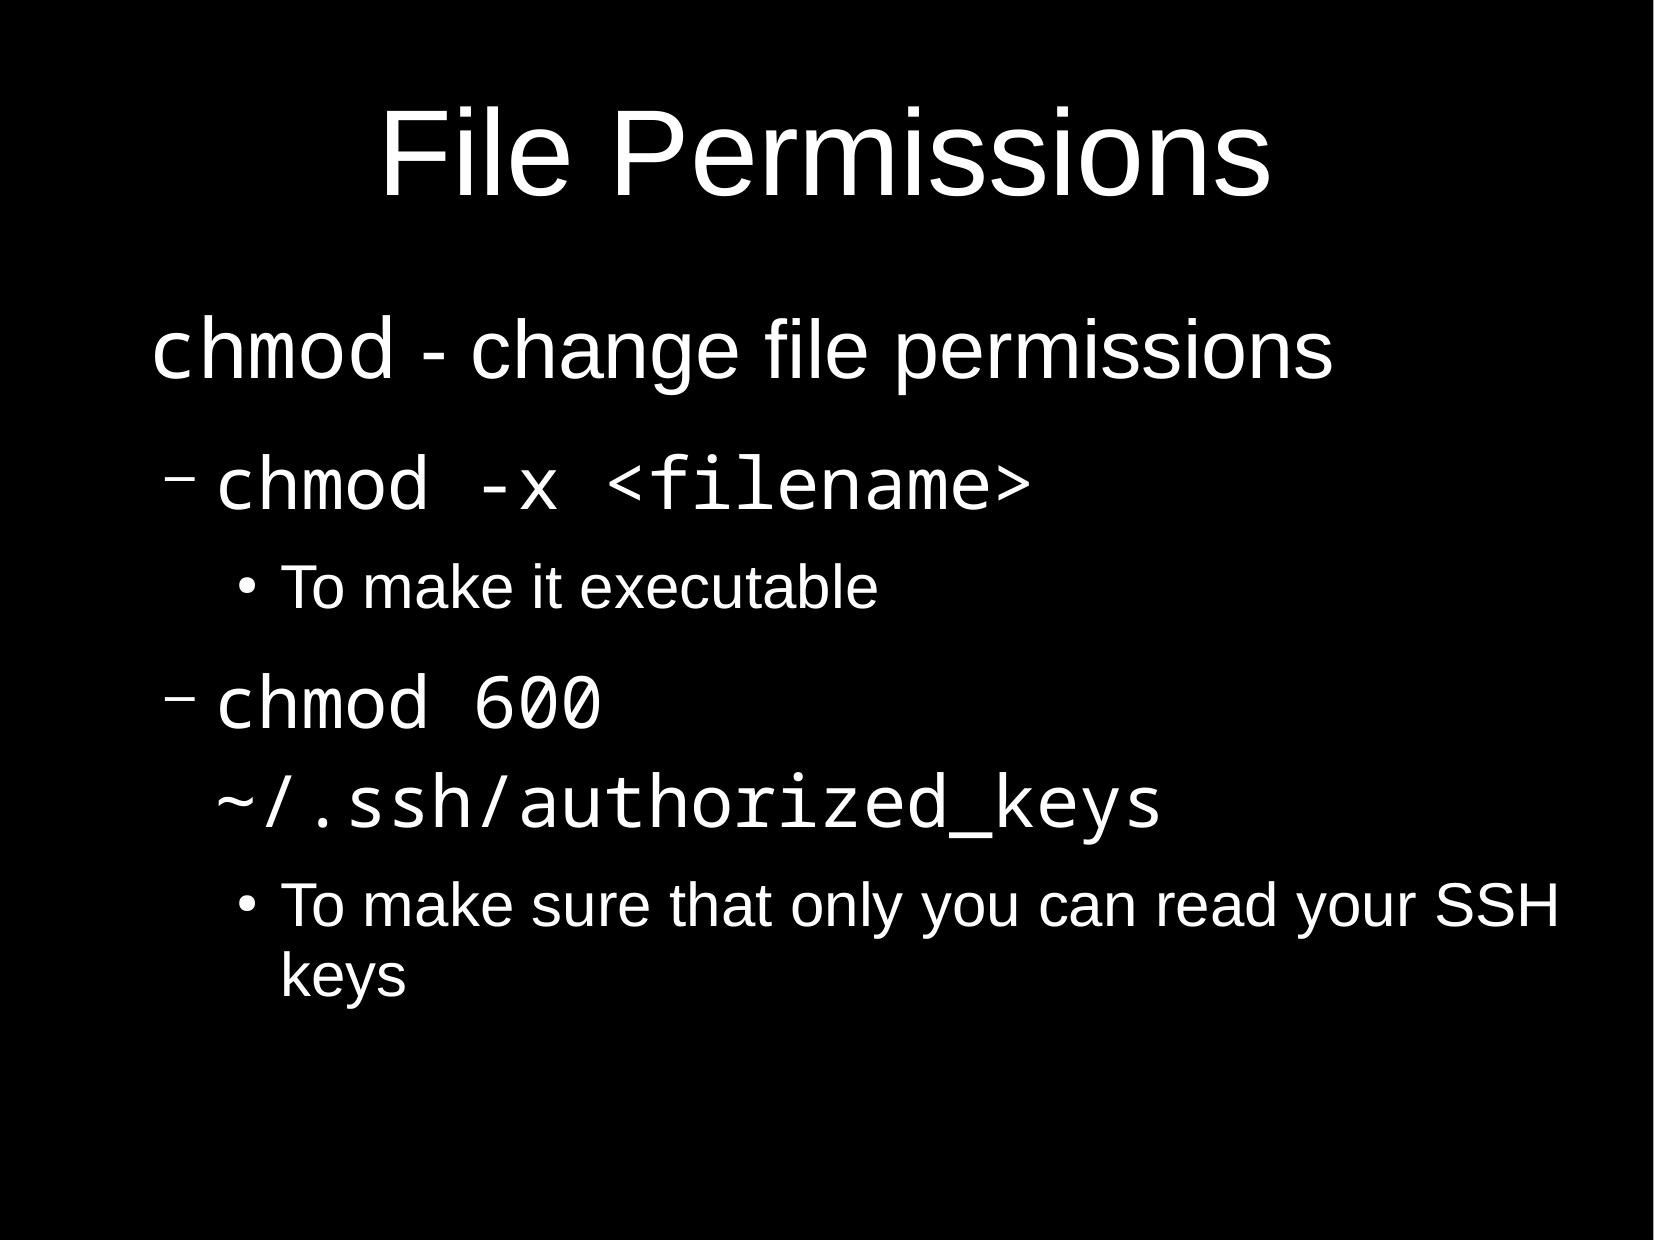

# File Permissions
chmod - change file permissions
chmod -x <filename>
To make it executable
chmod 600 ∼/.ssh/authorized_keys
To make sure that only you can read your SSH keys